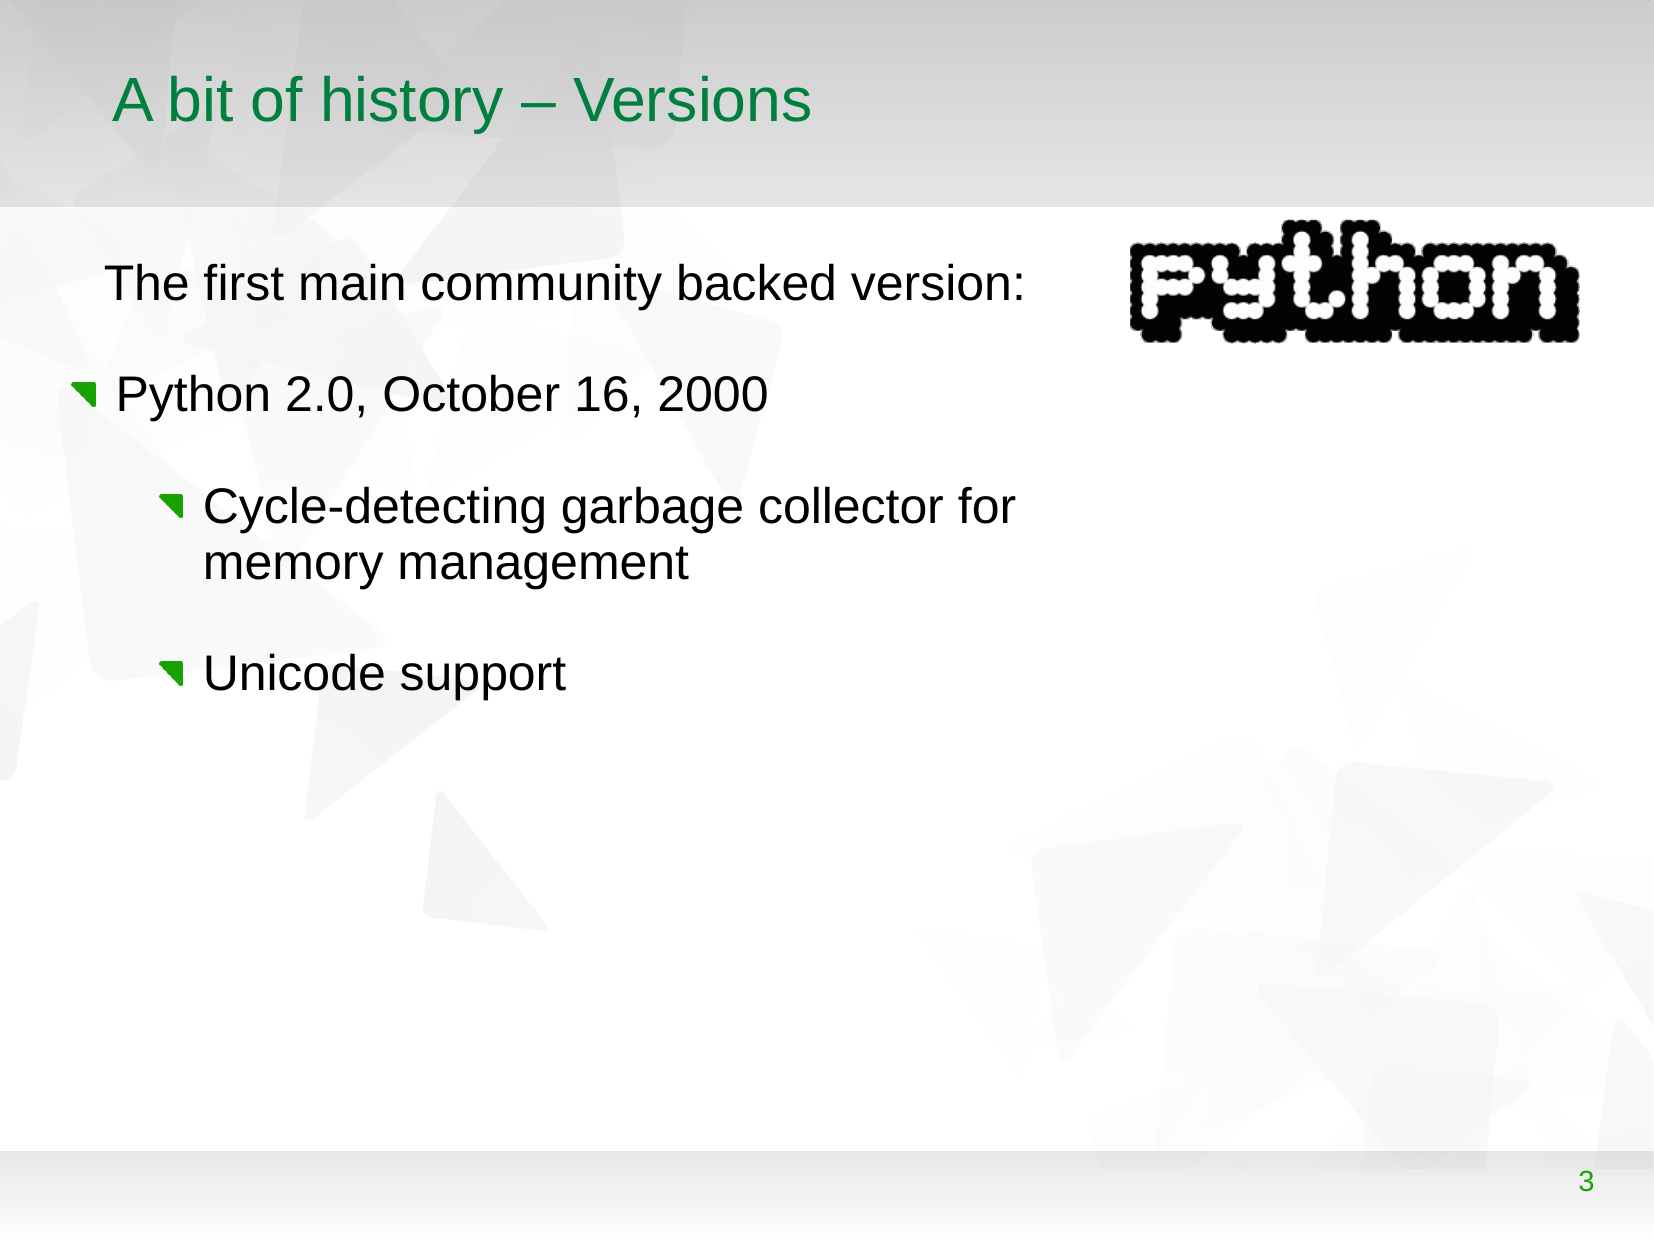

A bit of history – Versions
 The first main community backed version:
Python 2.0, October 16, 2000
Cycle-detecting garbage collector for memory management
Unicode support
3